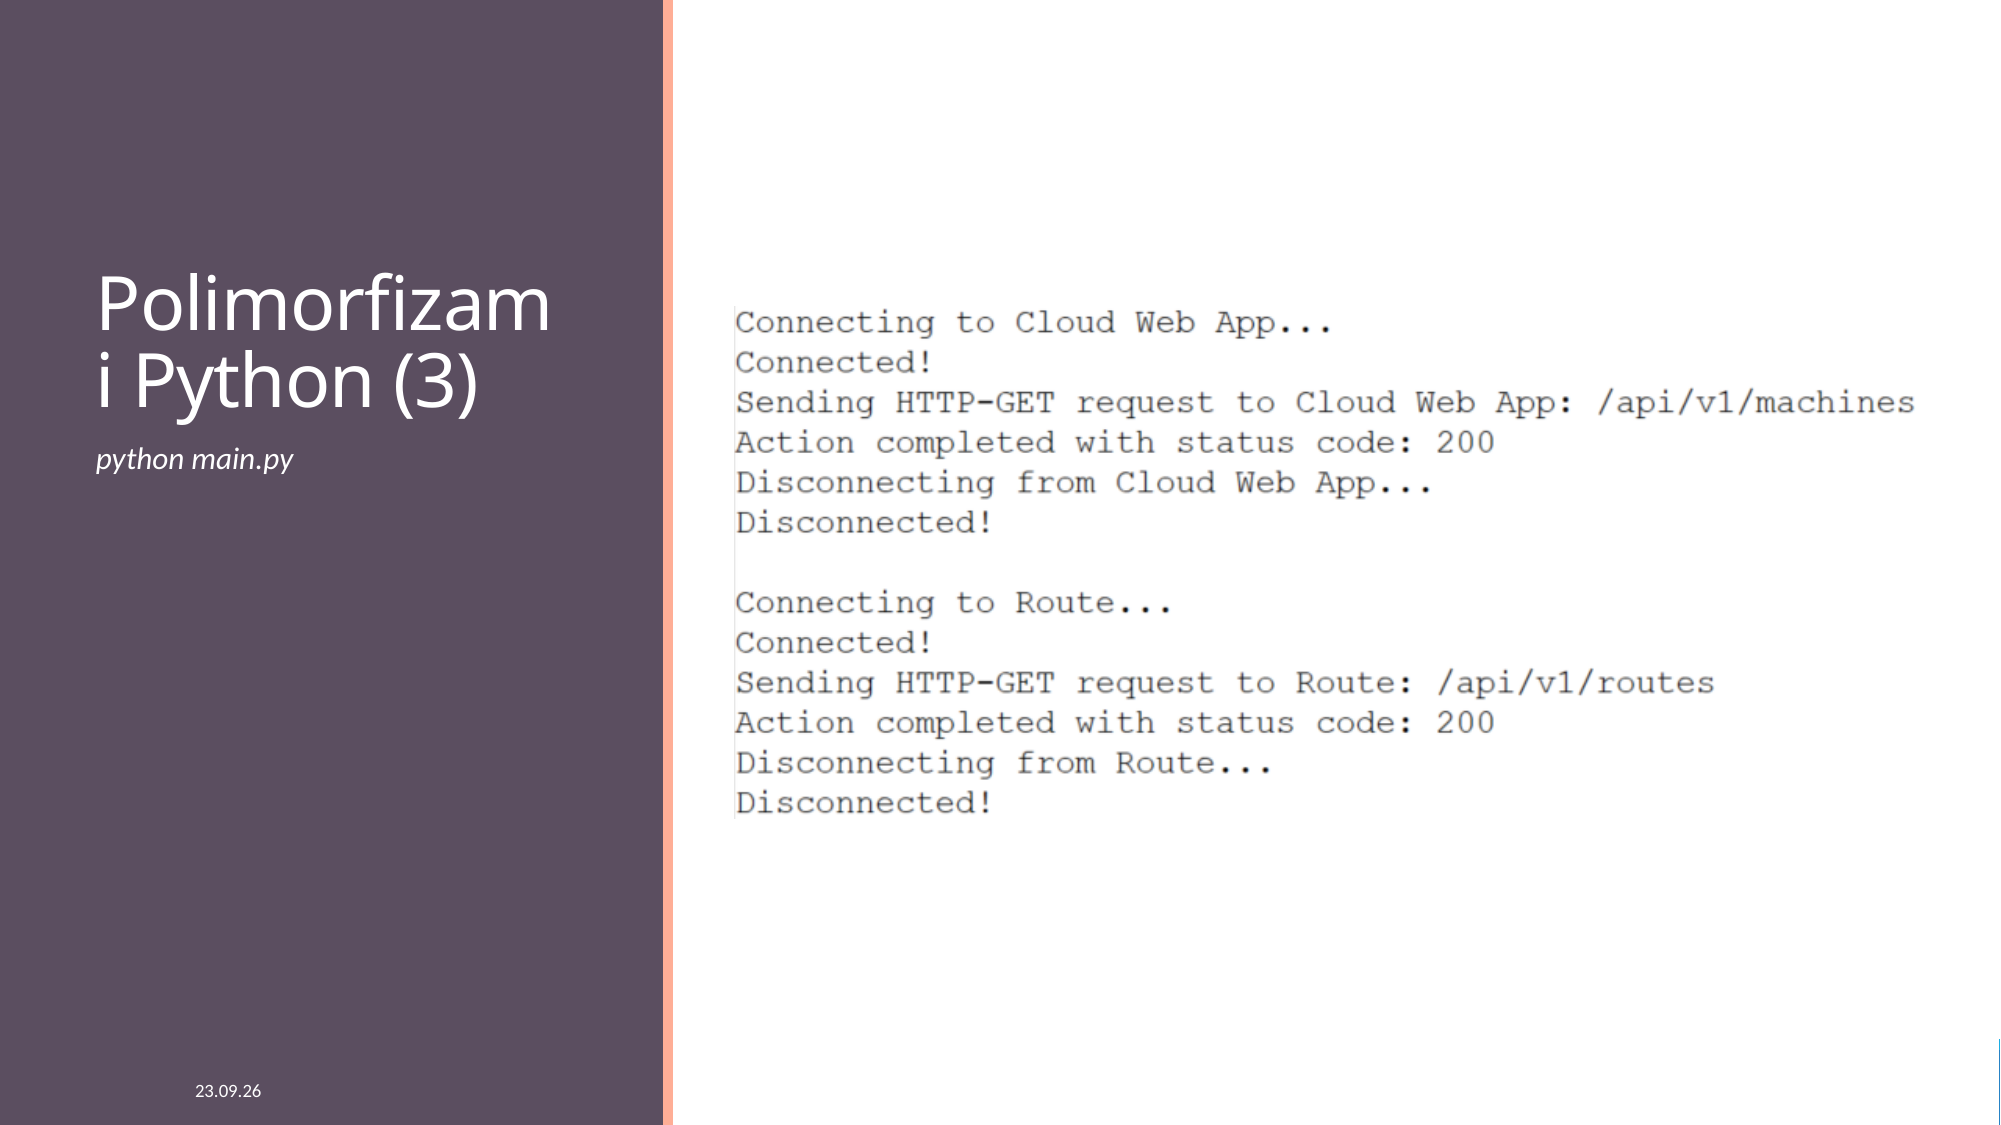

# Polimorfizam i Python (3)
python main.py
Polimorfizam "under the hood"